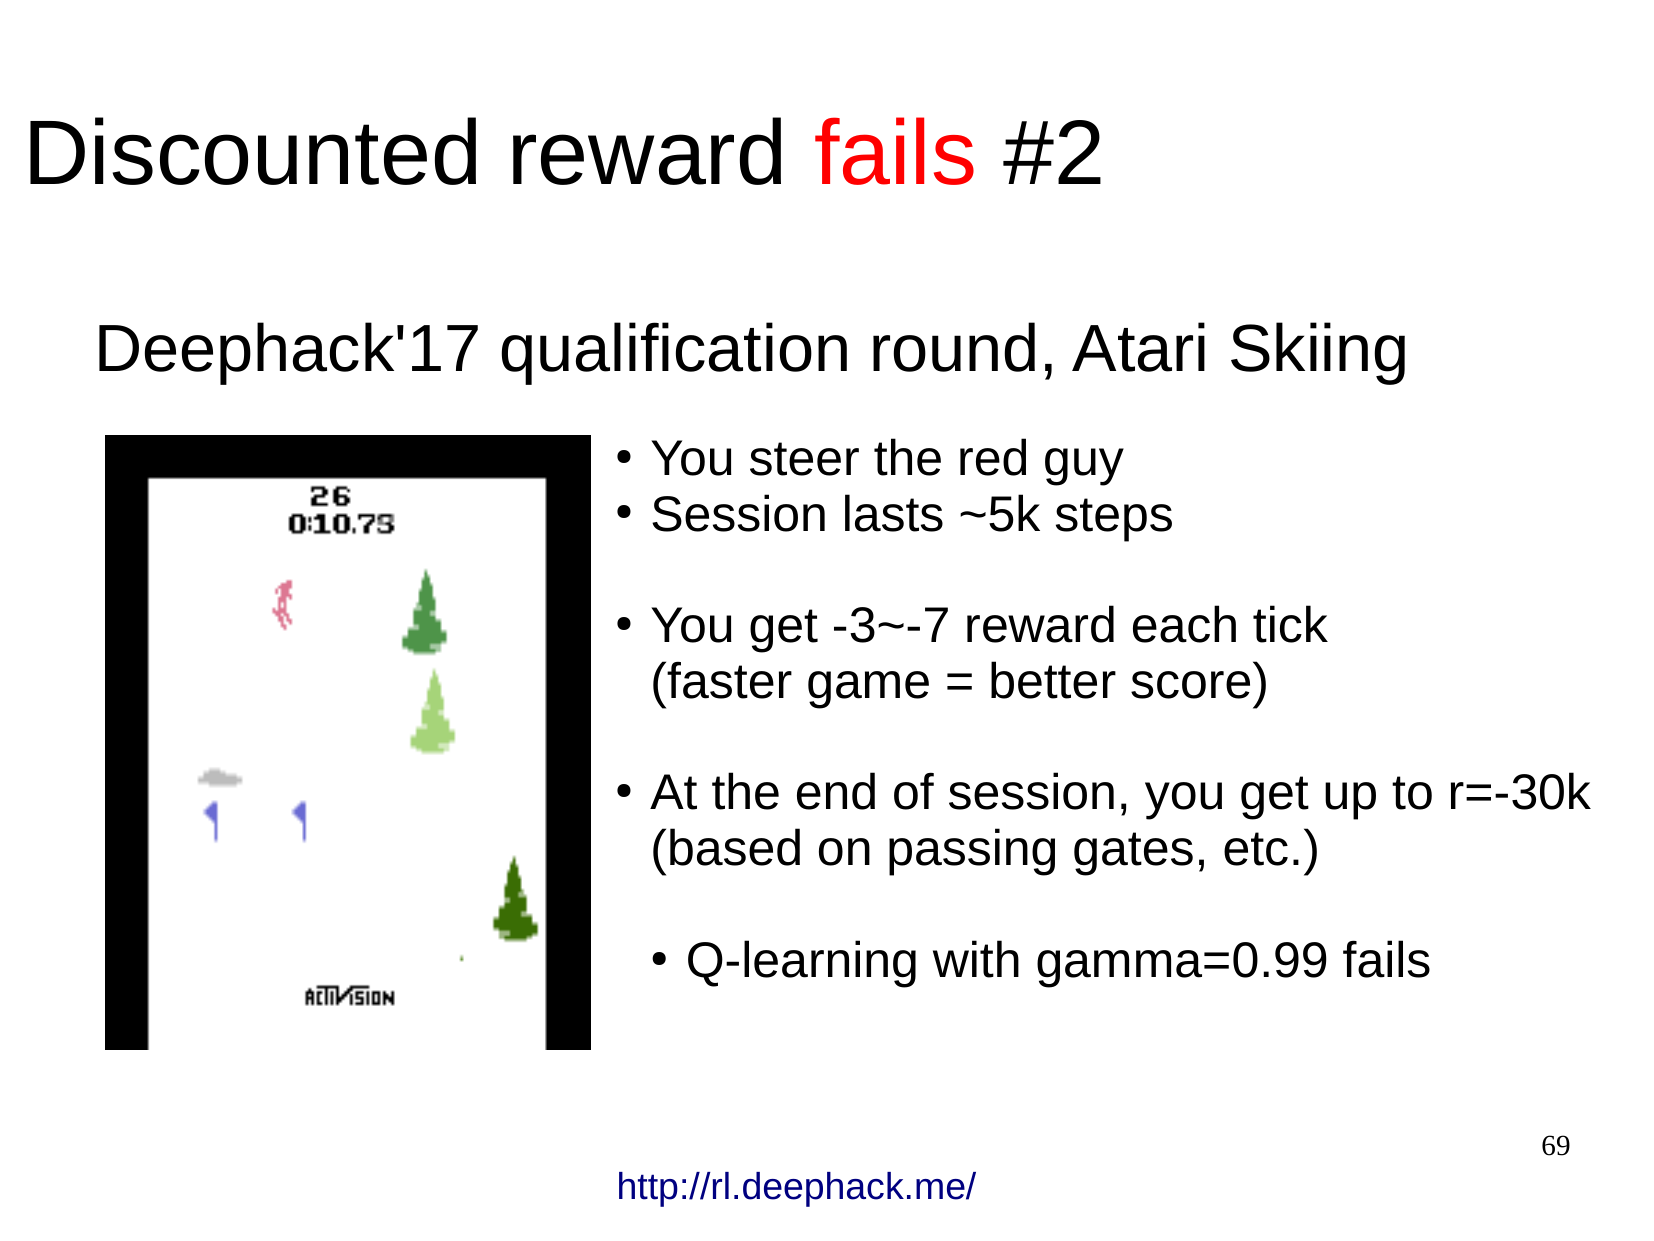

# Discounted reward fails #2
Deephack'17 qualification round, Atari Skiing
You steer the red guy
Session lasts ~5k steps
You get -3~-7 reward each tick
(faster game = better score)
At the end of session, you get up to r=-30k
(based on passing gates, etc.)
Q-learning with gamma=0.99 fails
69
http://rl.deephack.me/